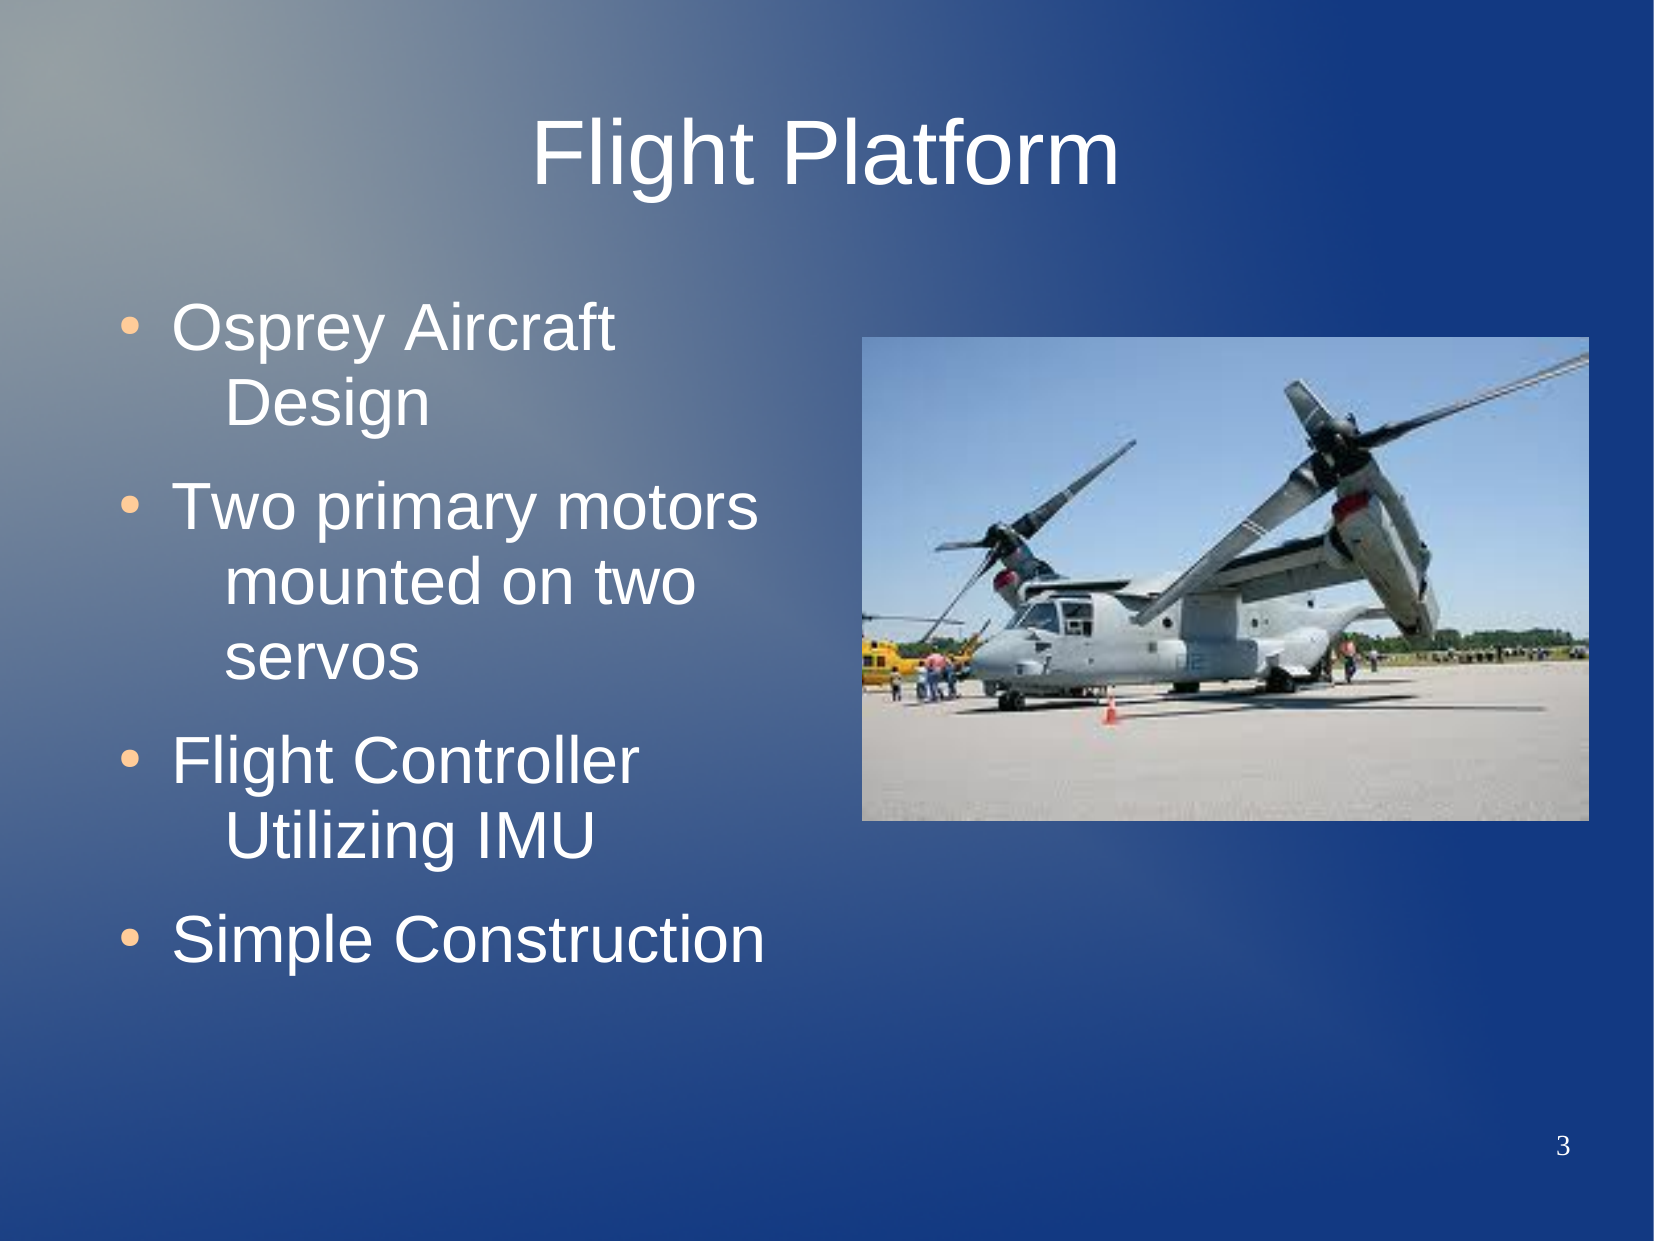

# Flight Platform
Osprey Aircraft Design
Two primary motors mounted on two servos
Flight Controller Utilizing IMU
Simple Construction
3